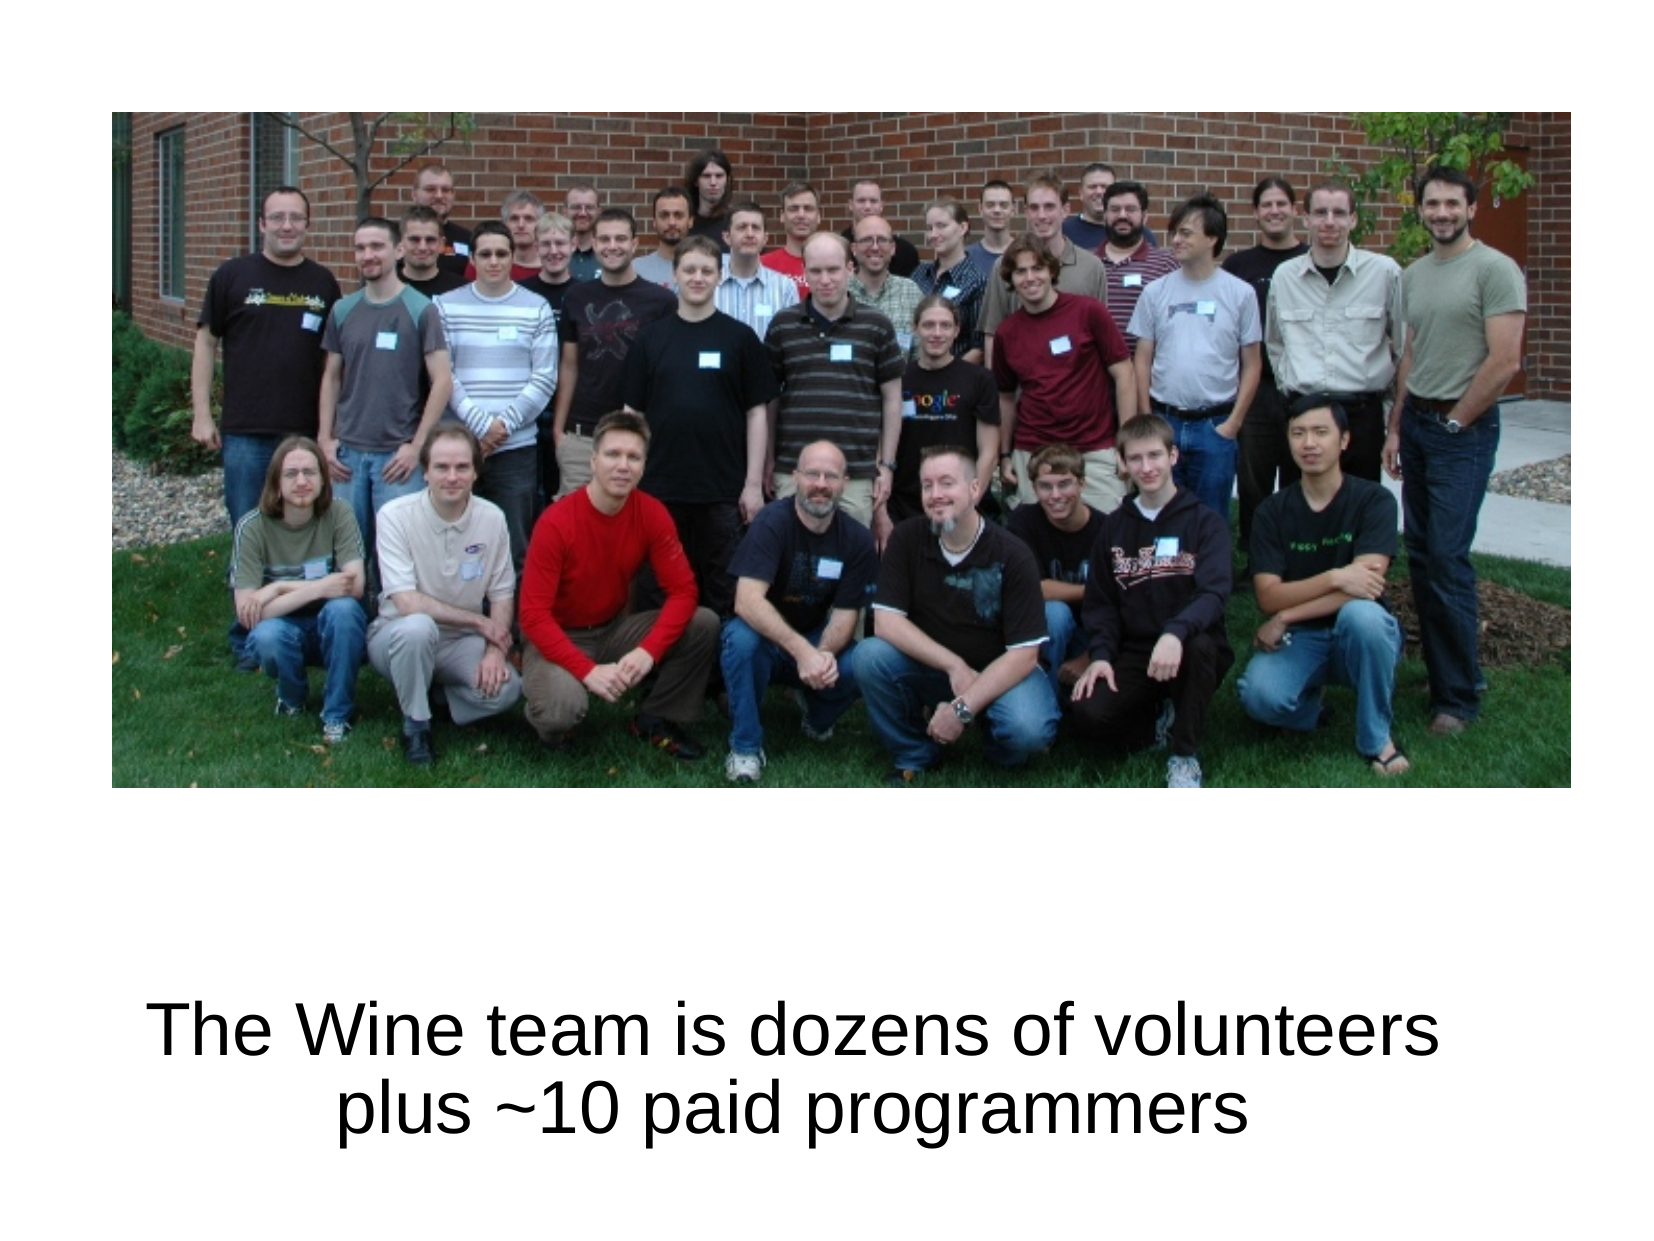

# The Wine team is dozens of volunteers plus ~10 paid programmers